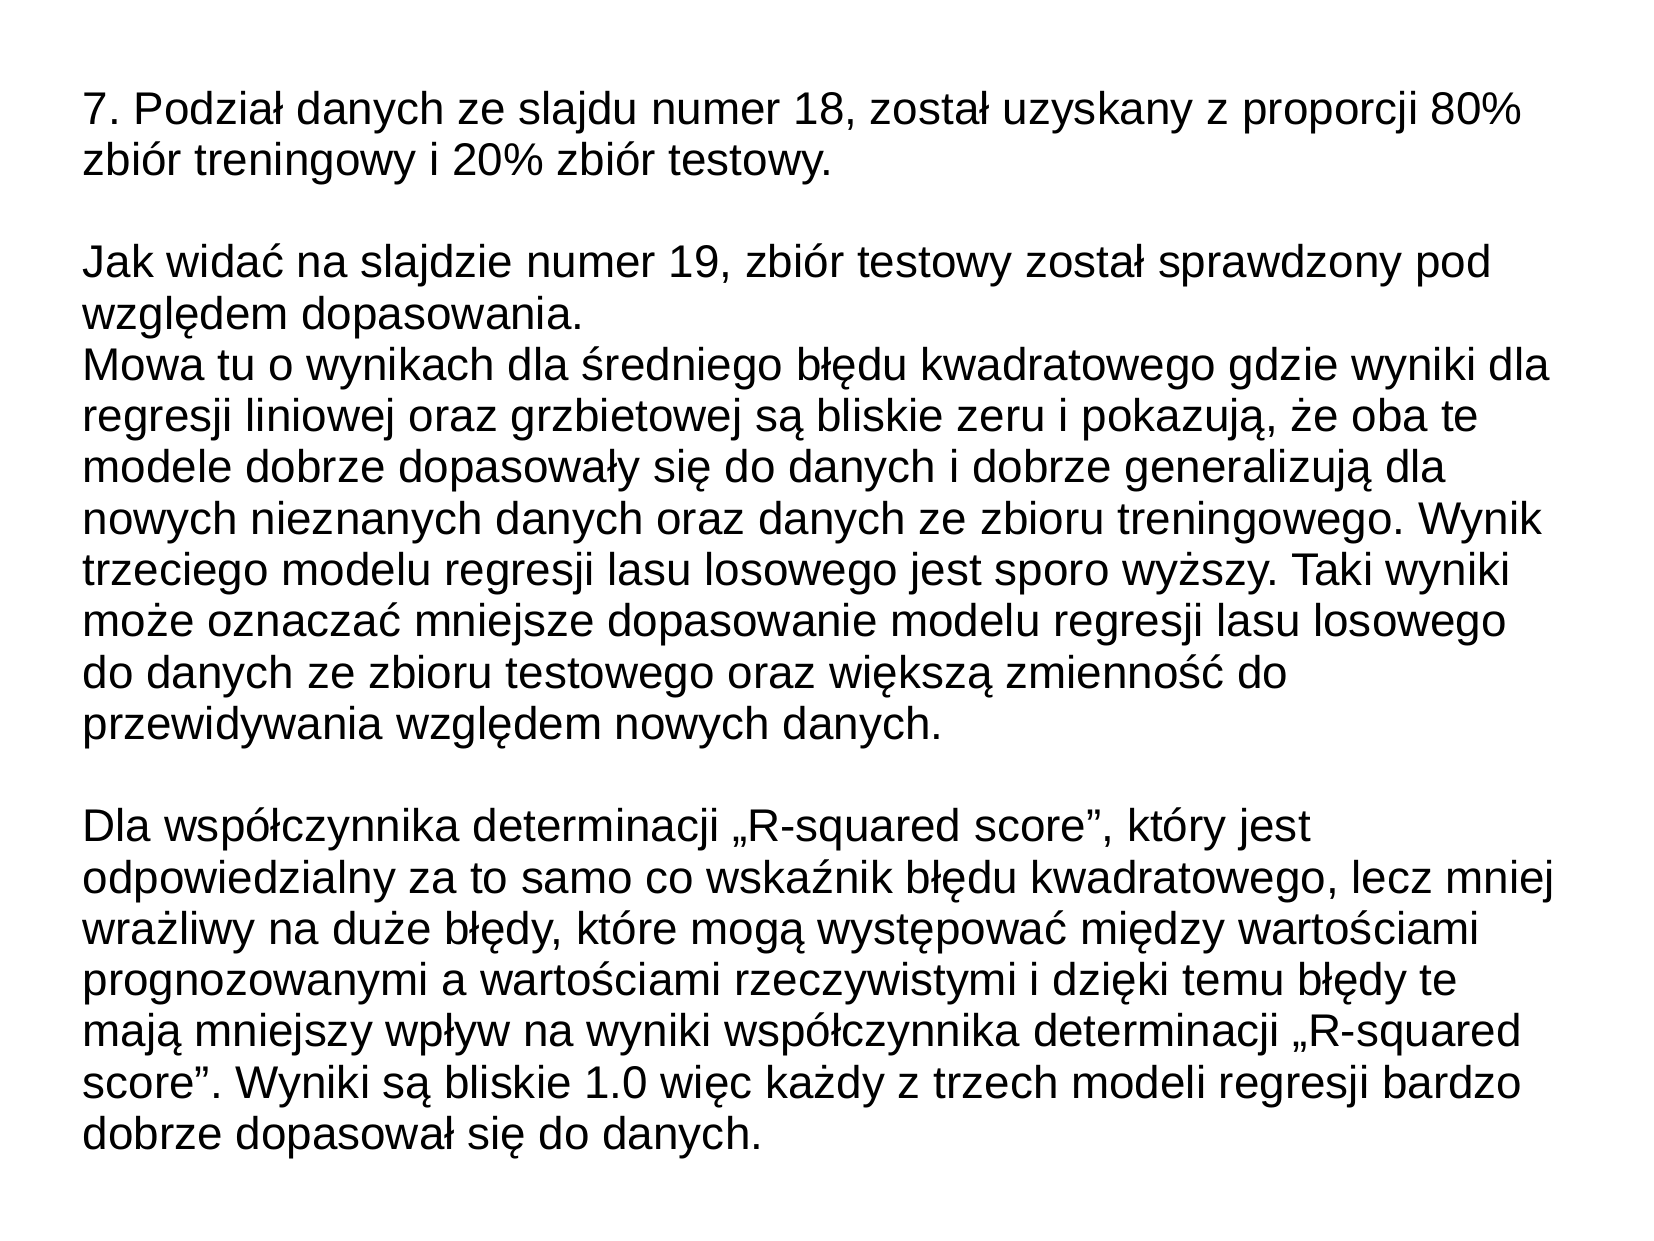

# 7. Podział danych ze slajdu numer 18, został uzyskany z proporcji 80% zbiór treningowy i 20% zbiór testowy. Jak widać na slajdzie numer 19, zbiór testowy został sprawdzony pod względem dopasowania. Mowa tu o wynikach dla średniego błędu kwadratowego gdzie wyniki dla regresji liniowej oraz grzbietowej są bliskie zeru i pokazują, że oba te modele dobrze dopasowały się do danych i dobrze generalizują dla nowych nieznanych danych oraz danych ze zbioru treningowego. Wynik trzeciego modelu regresji lasu losowego jest sporo wyższy. Taki wyniki może oznaczać mniejsze dopasowanie modelu regresji lasu losowego do danych ze zbioru testowego oraz większą zmienność do przewidywania względem nowych danych. Dla współczynnika determinacji „R-squared score”, który jest odpowiedzialny za to samo co wskaźnik błędu kwadratowego, lecz mniej wrażliwy na duże błędy, które mogą występować między wartościami prognozowanymi a wartościami rzeczywistymi i dzięki temu błędy te mają mniejszy wpływ na wyniki współczynnika determinacji „R-squared score”. Wyniki są bliskie 1.0 więc każdy z trzech modeli regresji bardzo dobrze dopasował się do danych.